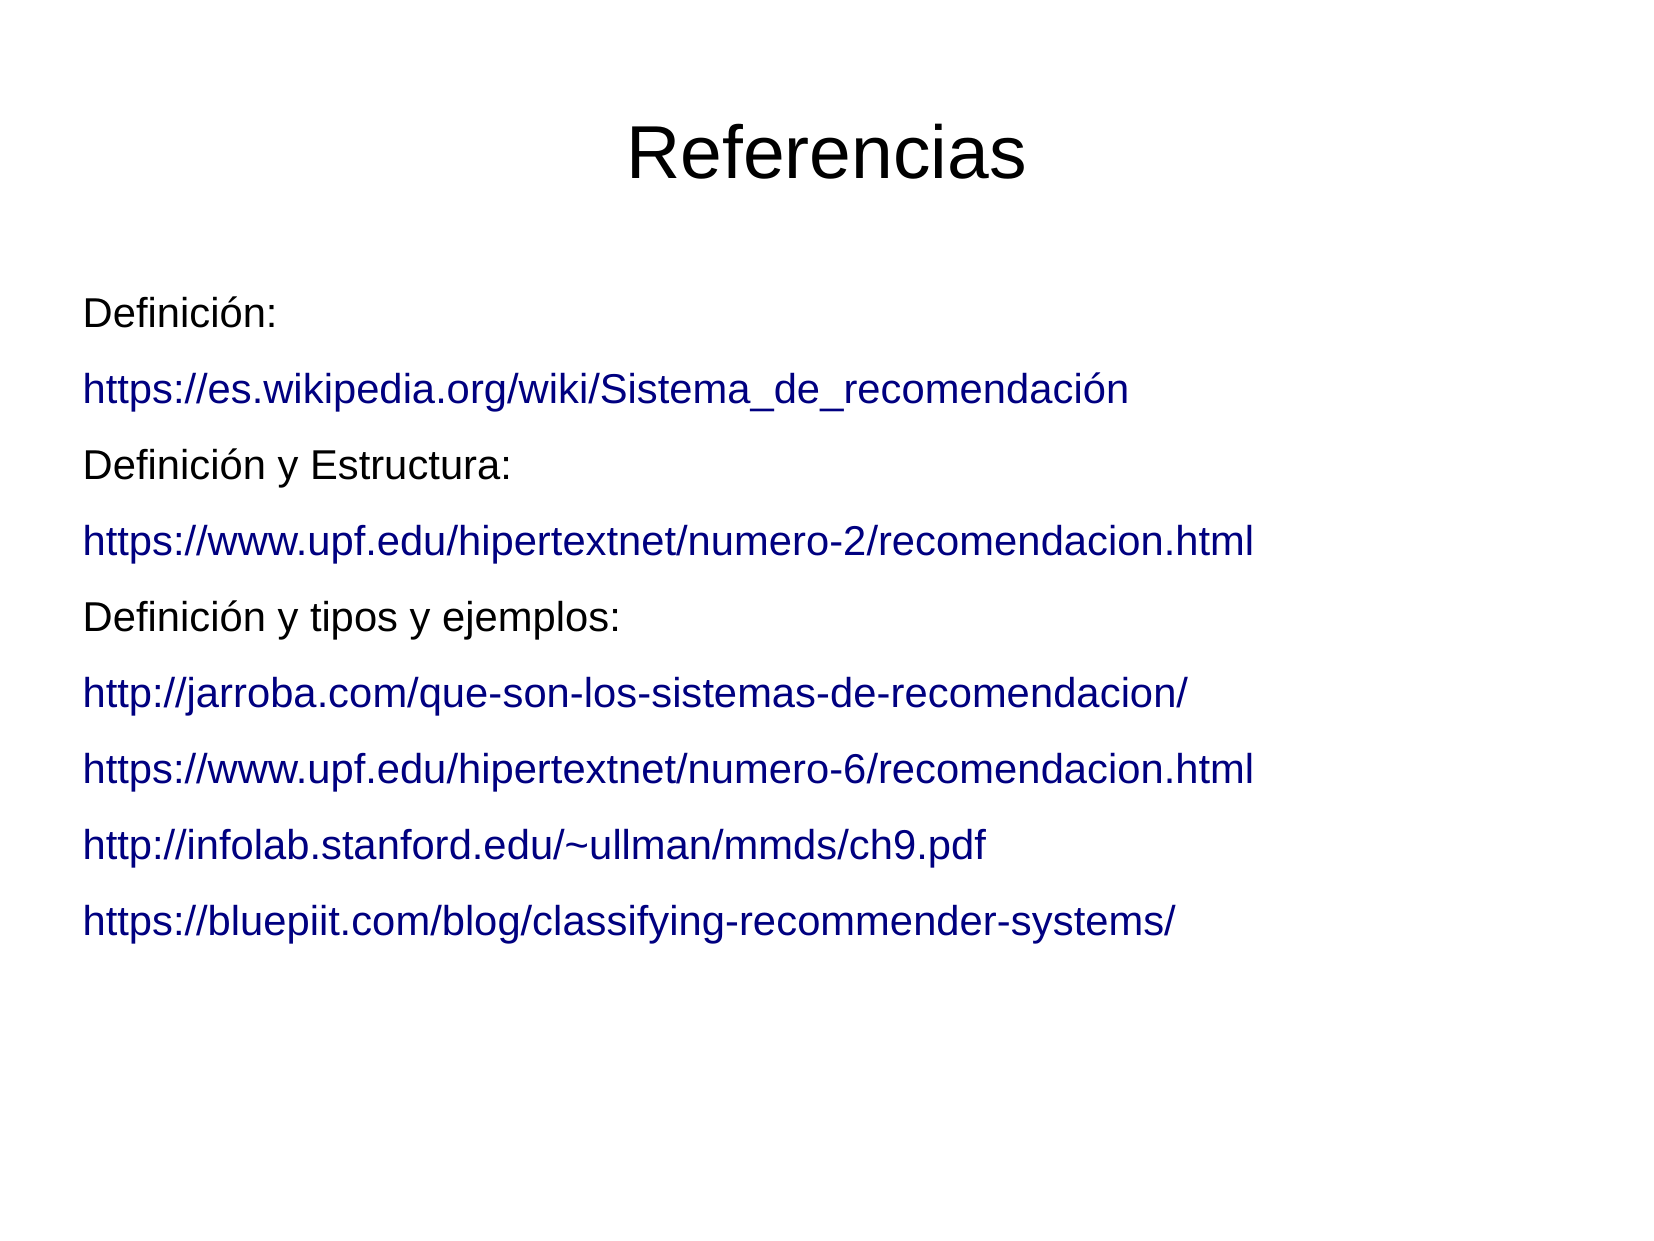

# Referencias
Definición:
https://es.wikipedia.org/wiki/Sistema_de_recomendación
Definición y Estructura:
https://www.upf.edu/hipertextnet/numero-2/recomendacion.html
Definición y tipos y ejemplos:
http://jarroba.com/que-son-los-sistemas-de-recomendacion/
https://www.upf.edu/hipertextnet/numero-6/recomendacion.html
http://infolab.stanford.edu/~ullman/mmds/ch9.pdf
https://bluepiit.com/blog/classifying-recommender-systems/